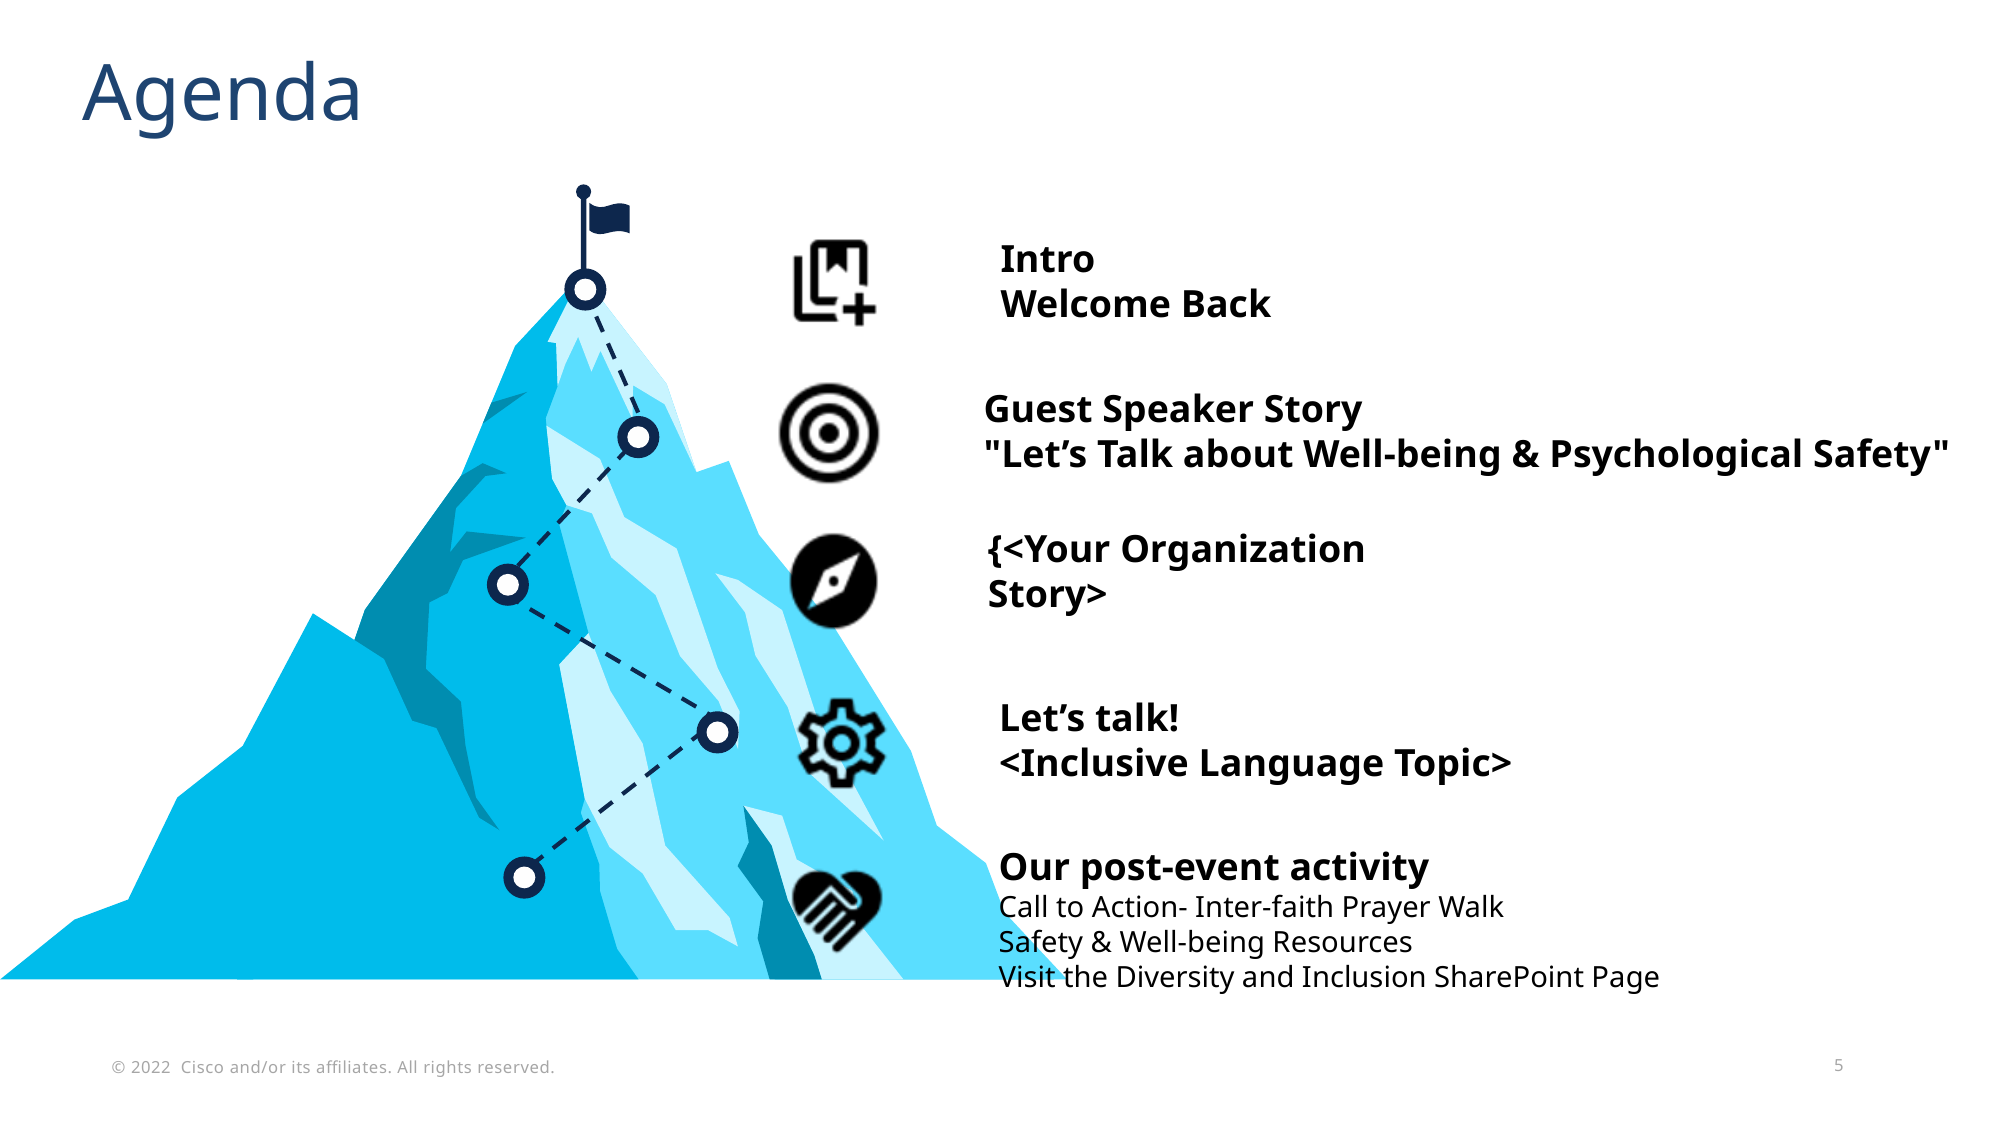

# Agenda
Intro
Welcome Back
Guest Speaker Story
"Let’s Talk about Well-being & Psychological Safety"
{<Your Organization Story>
Let’s talk!
<Inclusive Language Topic>
Our post-event activity
Call to Action- Inter-faith Prayer Walk
Safety & Well-being Resources
Visit the Diversity and Inclusion SharePoint Page